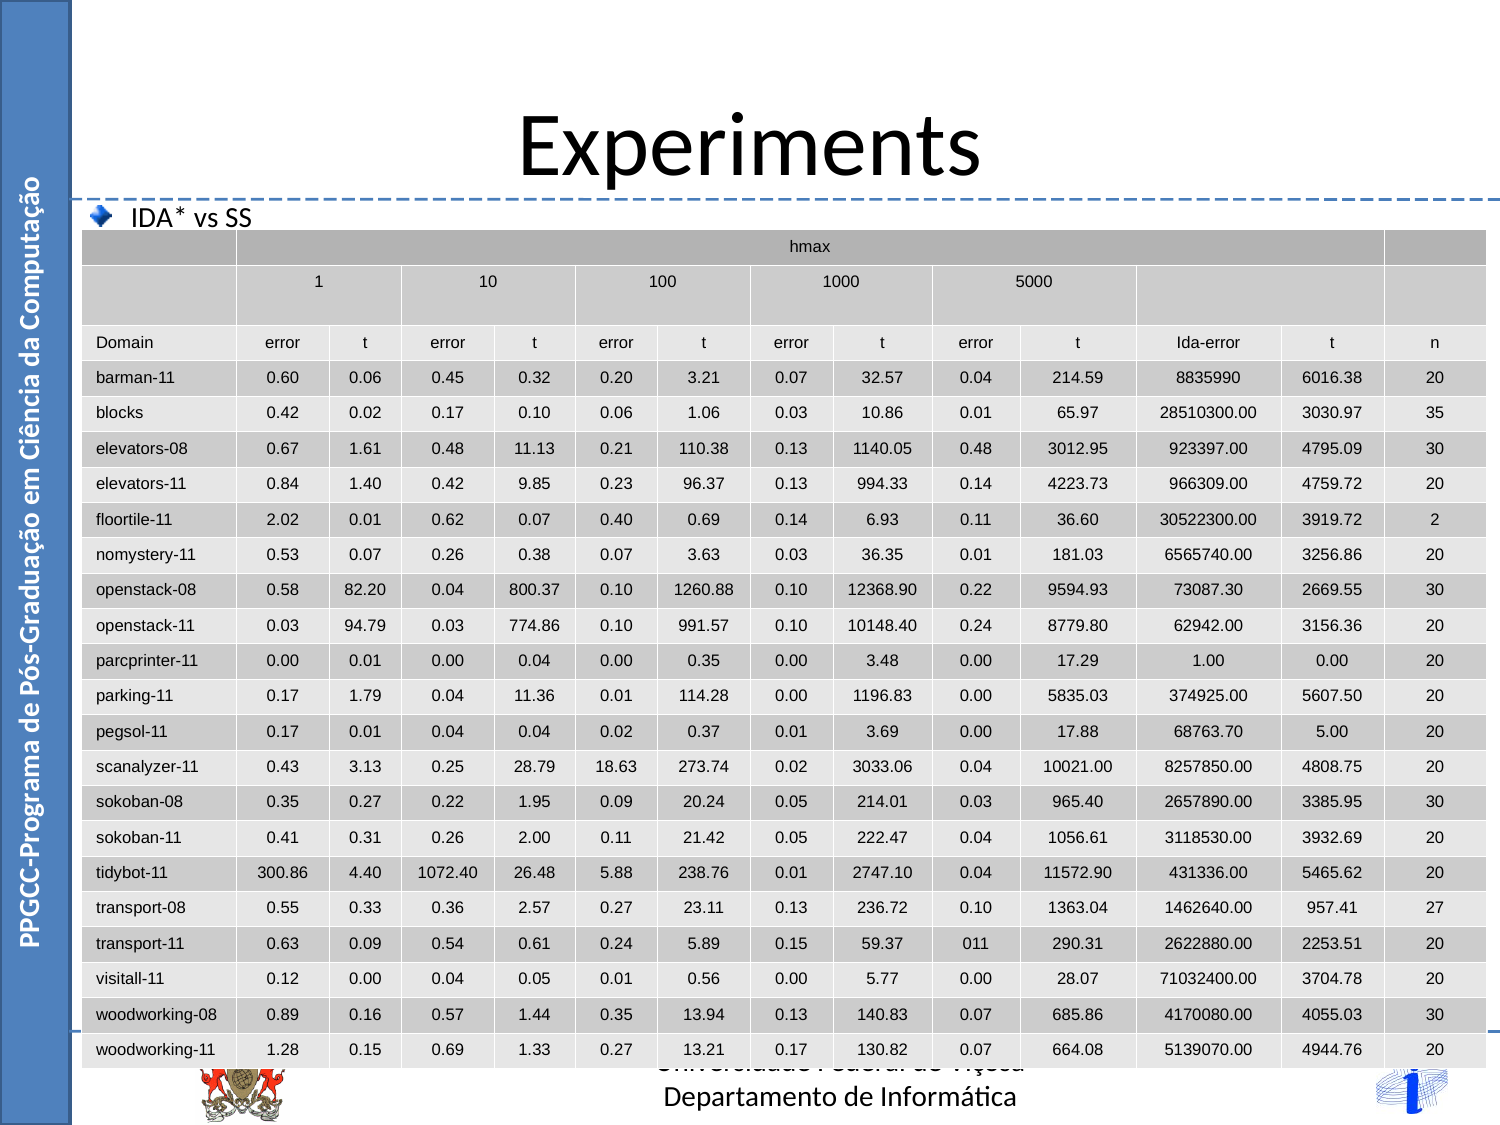

Experiments
 IDA* vs SS
| | hmax | | | | | | | | | | | | |
| --- | --- | --- | --- | --- | --- | --- | --- | --- | --- | --- | --- | --- | --- |
| | 1 | | 10 | | 100 | | 1000 | | 5000 | | | | |
| Domain | error | t | error | t | error | t | error | t | error | t | Ida-error | t | n |
| barman-11 | 0.60 | 0.06 | 0.45 | 0.32 | 0.20 | 3.21 | 0.07 | 32.57 | 0.04 | 214.59 | 8835990 | 6016.38 | 20 |
| blocks | 0.42 | 0.02 | 0.17 | 0.10 | 0.06 | 1.06 | 0.03 | 10.86 | 0.01 | 65.97 | 28510300.00 | 3030.97 | 35 |
| elevators-08 | 0.67 | 1.61 | 0.48 | 11.13 | 0.21 | 110.38 | 0.13 | 1140.05 | 0.48 | 3012.95 | 923397.00 | 4795.09 | 30 |
| elevators-11 | 0.84 | 1.40 | 0.42 | 9.85 | 0.23 | 96.37 | 0.13 | 994.33 | 0.14 | 4223.73 | 966309.00 | 4759.72 | 20 |
| floortile-11 | 2.02 | 0.01 | 0.62 | 0.07 | 0.40 | 0.69 | 0.14 | 6.93 | 0.11 | 36.60 | 30522300.00 | 3919.72 | 2 |
| nomystery-11 | 0.53 | 0.07 | 0.26 | 0.38 | 0.07 | 3.63 | 0.03 | 36.35 | 0.01 | 181.03 | 6565740.00 | 3256.86 | 20 |
| openstack-08 | 0.58 | 82.20 | 0.04 | 800.37 | 0.10 | 1260.88 | 0.10 | 12368.90 | 0.22 | 9594.93 | 73087.30 | 2669.55 | 30 |
| openstack-11 | 0.03 | 94.79 | 0.03 | 774.86 | 0.10 | 991.57 | 0.10 | 10148.40 | 0.24 | 8779.80 | 62942.00 | 3156.36 | 20 |
| parcprinter-11 | 0.00 | 0.01 | 0.00 | 0.04 | 0.00 | 0.35 | 0.00 | 3.48 | 0.00 | 17.29 | 1.00 | 0.00 | 20 |
| parking-11 | 0.17 | 1.79 | 0.04 | 11.36 | 0.01 | 114.28 | 0.00 | 1196.83 | 0.00 | 5835.03 | 374925.00 | 5607.50 | 20 |
| pegsol-11 | 0.17 | 0.01 | 0.04 | 0.04 | 0.02 | 0.37 | 0.01 | 3.69 | 0.00 | 17.88 | 68763.70 | 5.00 | 20 |
| scanalyzer-11 | 0.43 | 3.13 | 0.25 | 28.79 | 18.63 | 273.74 | 0.02 | 3033.06 | 0.04 | 10021.00 | 8257850.00 | 4808.75 | 20 |
| sokoban-08 | 0.35 | 0.27 | 0.22 | 1.95 | 0.09 | 20.24 | 0.05 | 214.01 | 0.03 | 965.40 | 2657890.00 | 3385.95 | 30 |
| sokoban-11 | 0.41 | 0.31 | 0.26 | 2.00 | 0.11 | 21.42 | 0.05 | 222.47 | 0.04 | 1056.61 | 3118530.00 | 3932.69 | 20 |
| tidybot-11 | 300.86 | 4.40 | 1072.40 | 26.48 | 5.88 | 238.76 | 0.01 | 2747.10 | 0.04 | 11572.90 | 431336.00 | 5465.62 | 20 |
| transport-08 | 0.55 | 0.33 | 0.36 | 2.57 | 0.27 | 23.11 | 0.13 | 236.72 | 0.10 | 1363.04 | 1462640.00 | 957.41 | 27 |
| transport-11 | 0.63 | 0.09 | 0.54 | 0.61 | 0.24 | 5.89 | 0.15 | 59.37 | 011 | 290.31 | 2622880.00 | 2253.51 | 20 |
| visitall-11 | 0.12 | 0.00 | 0.04 | 0.05 | 0.01 | 0.56 | 0.00 | 5.77 | 0.00 | 28.07 | 71032400.00 | 3704.78 | 20 |
| woodworking-08 | 0.89 | 0.16 | 0.57 | 1.44 | 0.35 | 13.94 | 0.13 | 140.83 | 0.07 | 685.86 | 4170080.00 | 4055.03 | 30 |
| woodworking-11 | 1.28 | 0.15 | 0.69 | 1.33 | 0.27 | 13.21 | 0.17 | 130.82 | 0.07 | 664.08 | 5139070.00 | 4944.76 | 20 |
PPGCC-Programa de Pós-Graduação em Ciência da Computação
Universidade Federal de Viçosa
Departamento de Informática